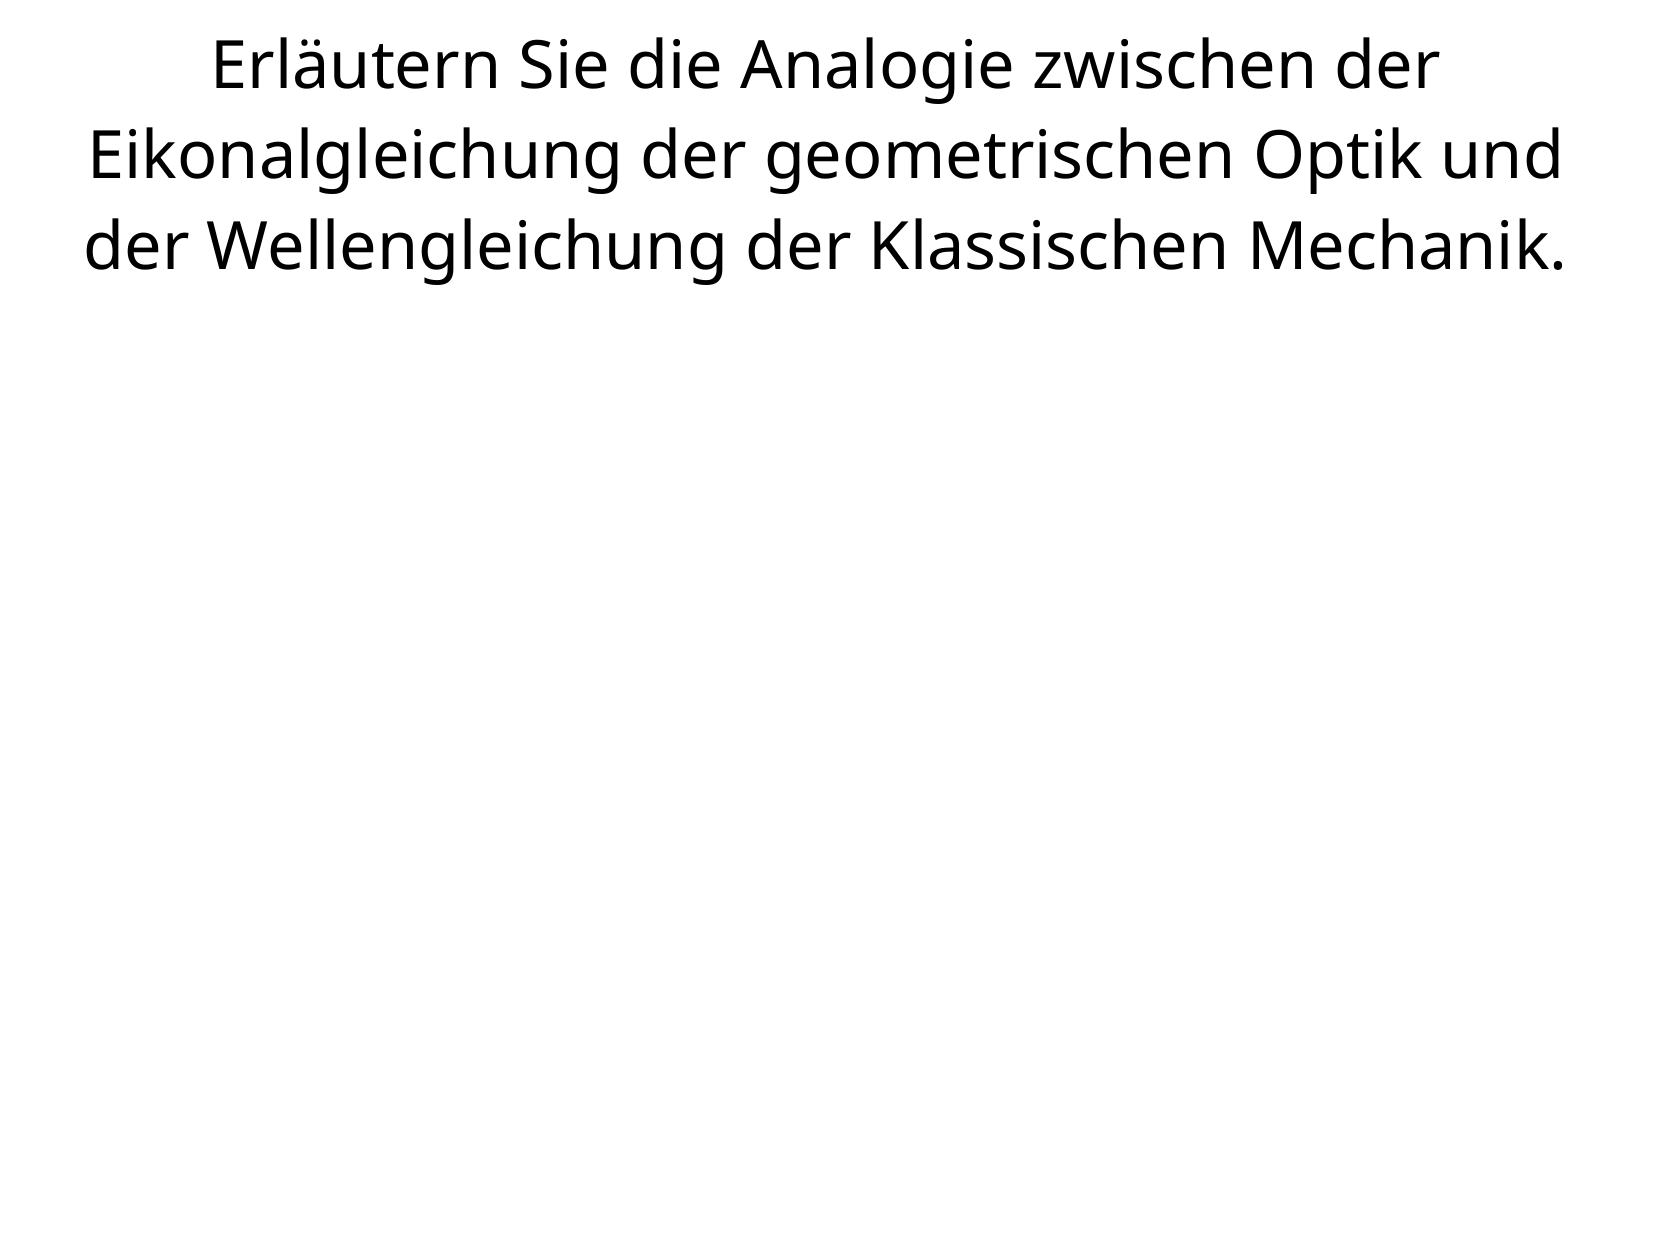

# Erläutern Sie die Analogie zwischen der Eikonalgleichung der geometrischen Optik und der Wellengleichung der Klassischen Mechanik.